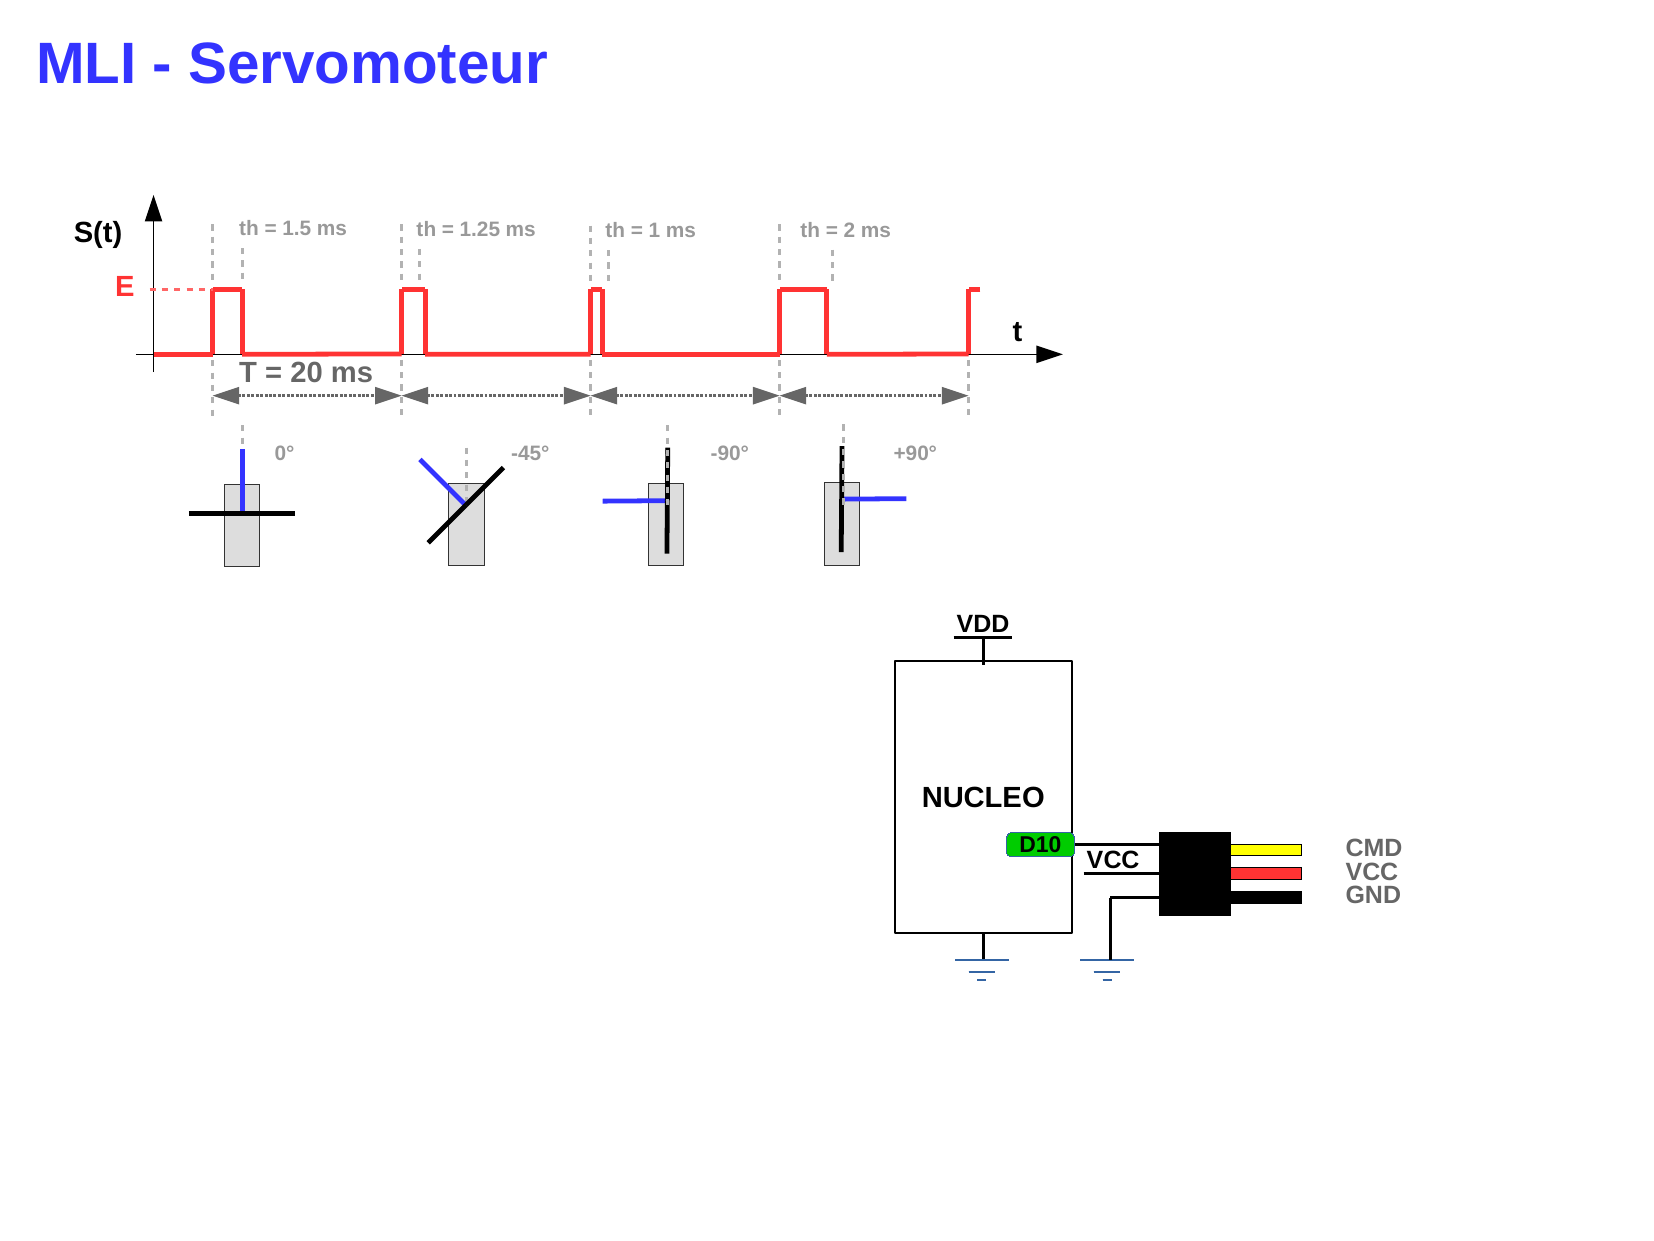

MLI - Servomoteur
S(t)
th = 1.5 ms
th = 1.25 ms
th = 2 ms
th = 1 ms
E
t
T = 20 ms
0°
-45°
-90°
+90°
VDD
NUCLEO
CMD
D10
VCC
VCC
GND